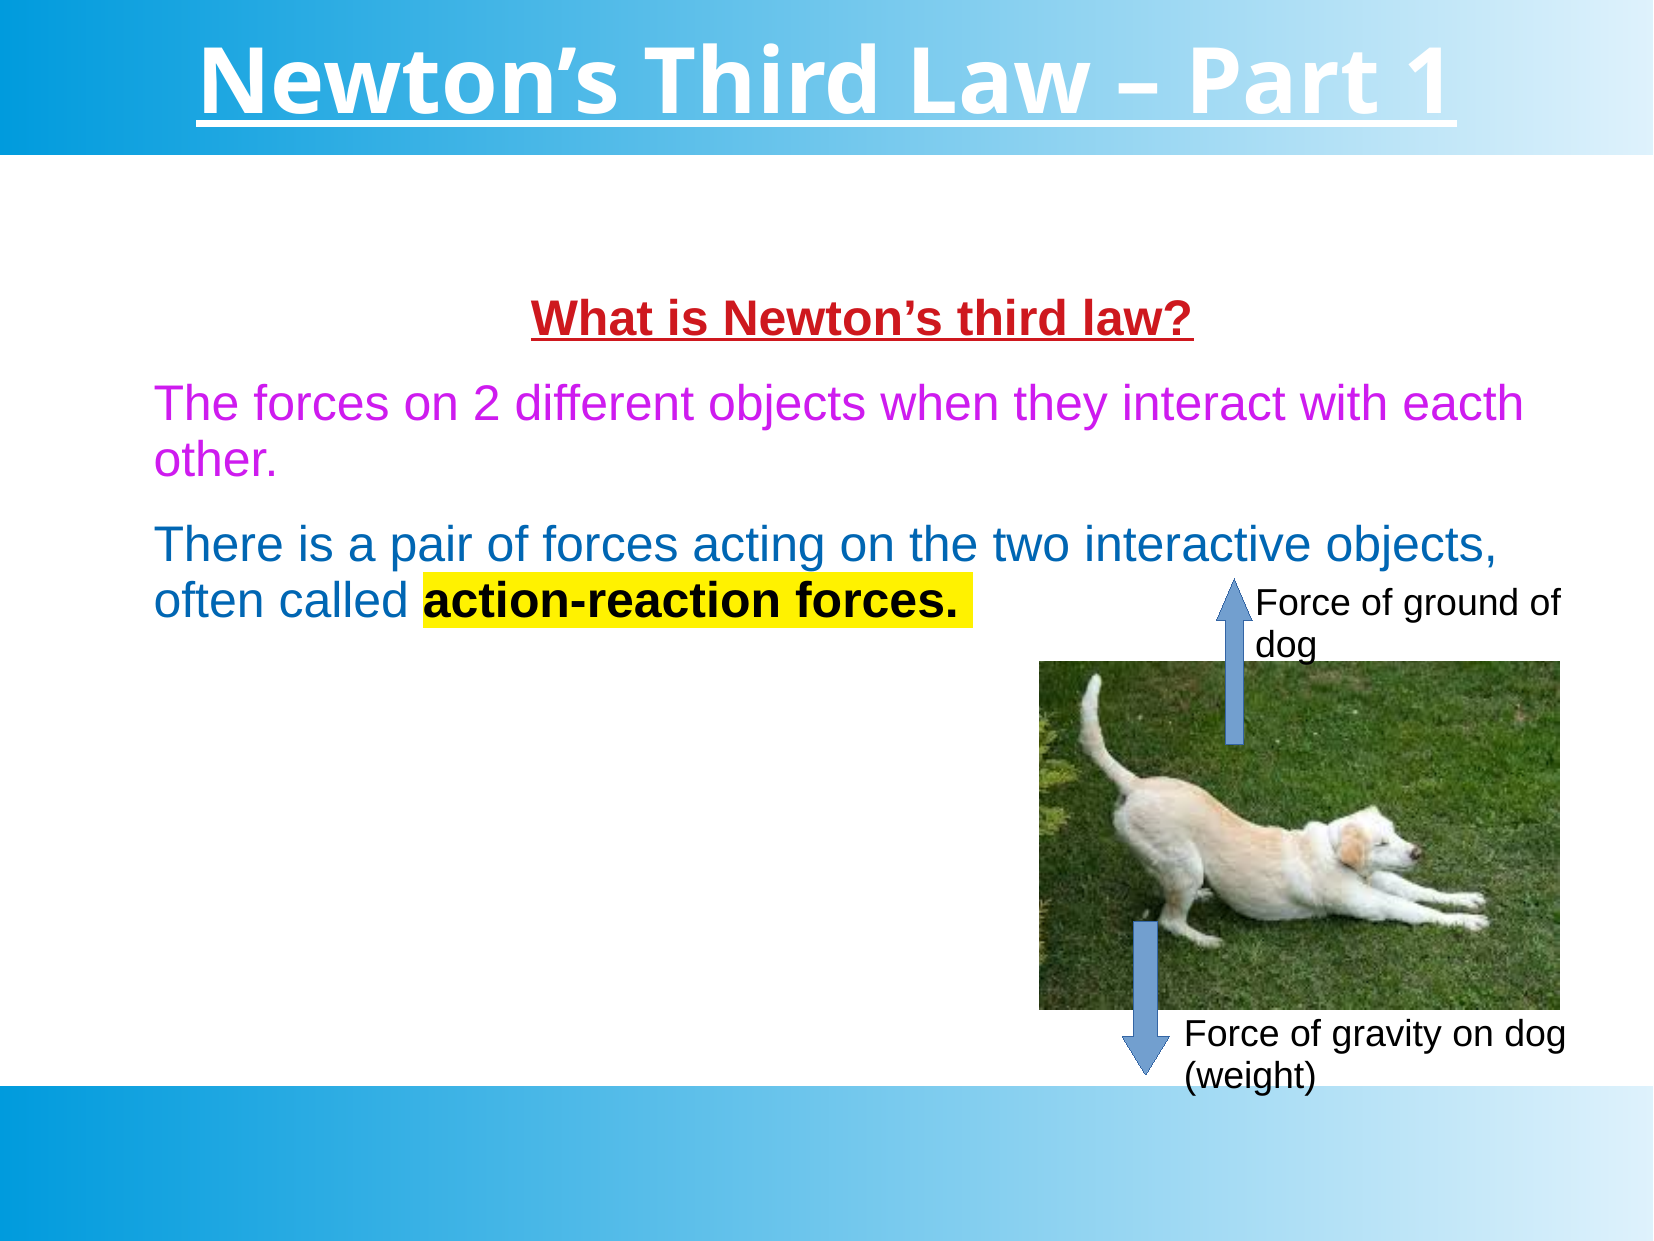

# Newton’s Third Law – Part 1
What is Newton’s third law?
The forces on 2 different objects when they interact with eacth other.
There is a pair of forces acting on the two interactive objects, often called action-reaction forces.
Force of ground of dog
Force of gravity on dog (weight)